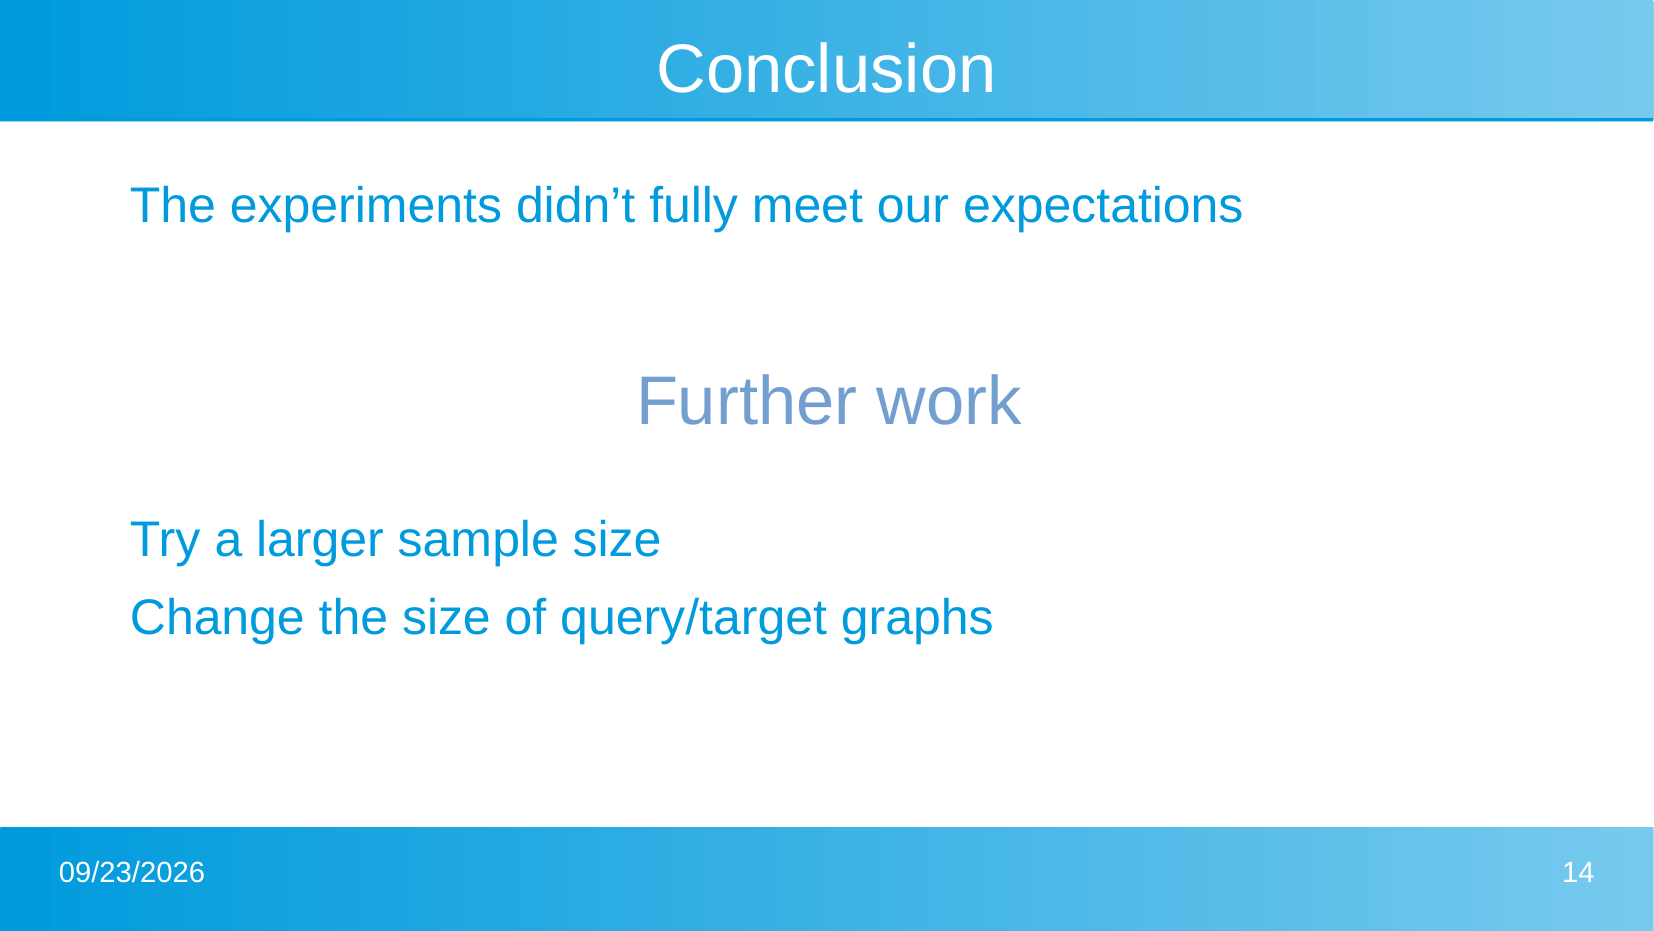

# Conclusion
The experiments didn’t fully meet our expectations
Try a larger sample size
Change the size of query/target graphs
Further workConclusion
14